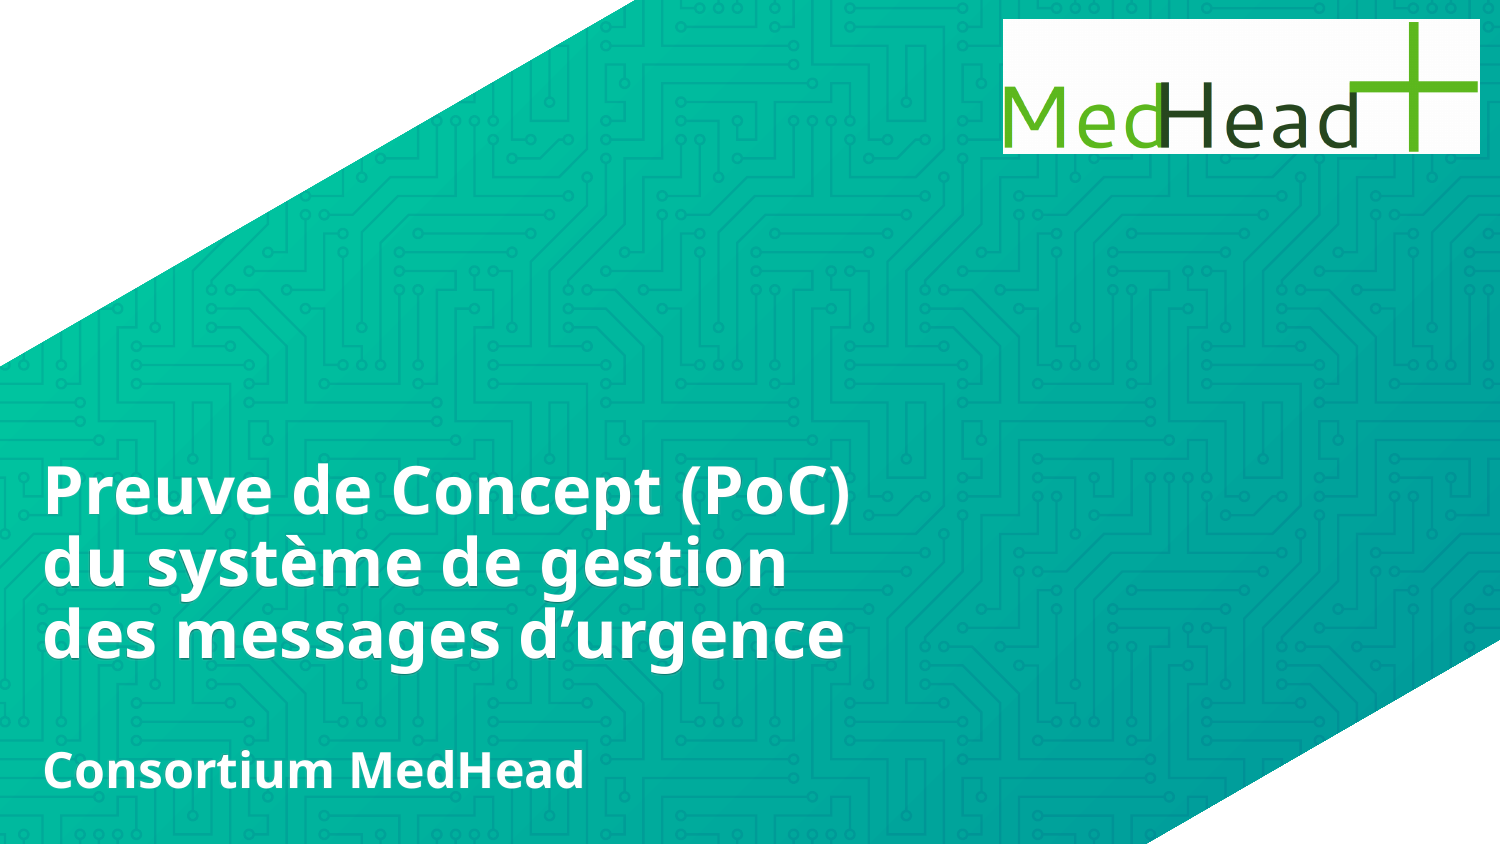

# Preuve de Concept (PoC) du système de gestion des messages d’urgence Consortium MedHead